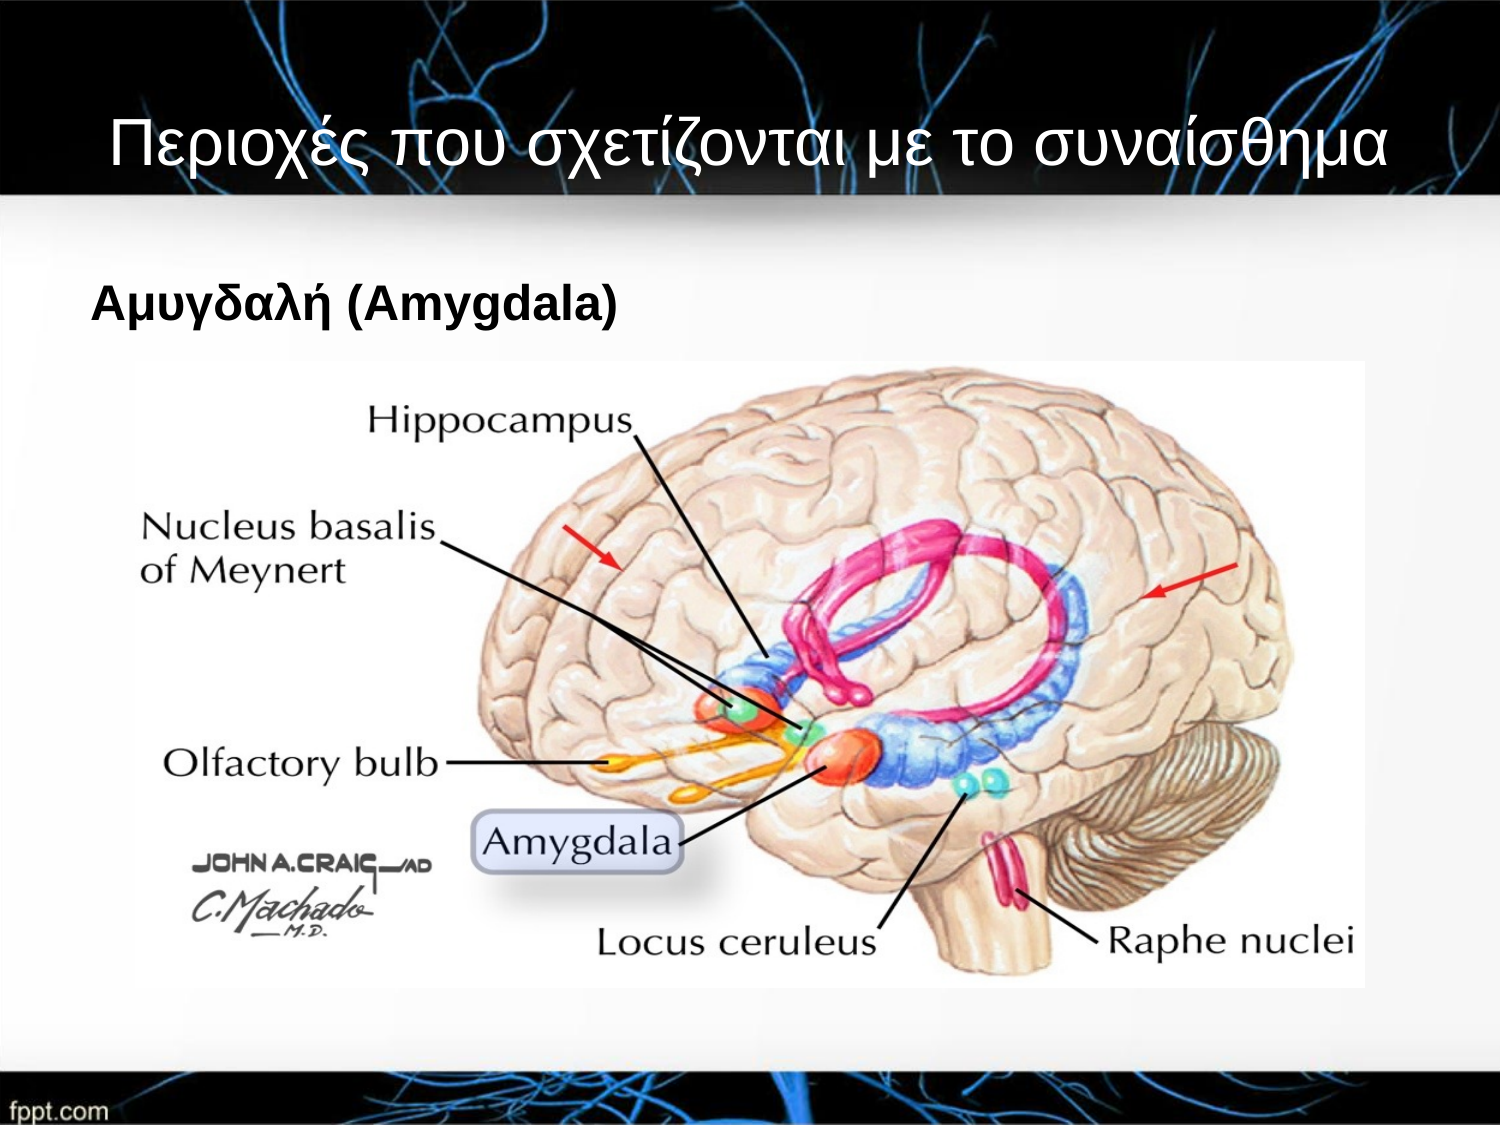

# Περιοχές που σχετίζονται με το συναίσθημα
Αμυγδαλή (Amygdala)